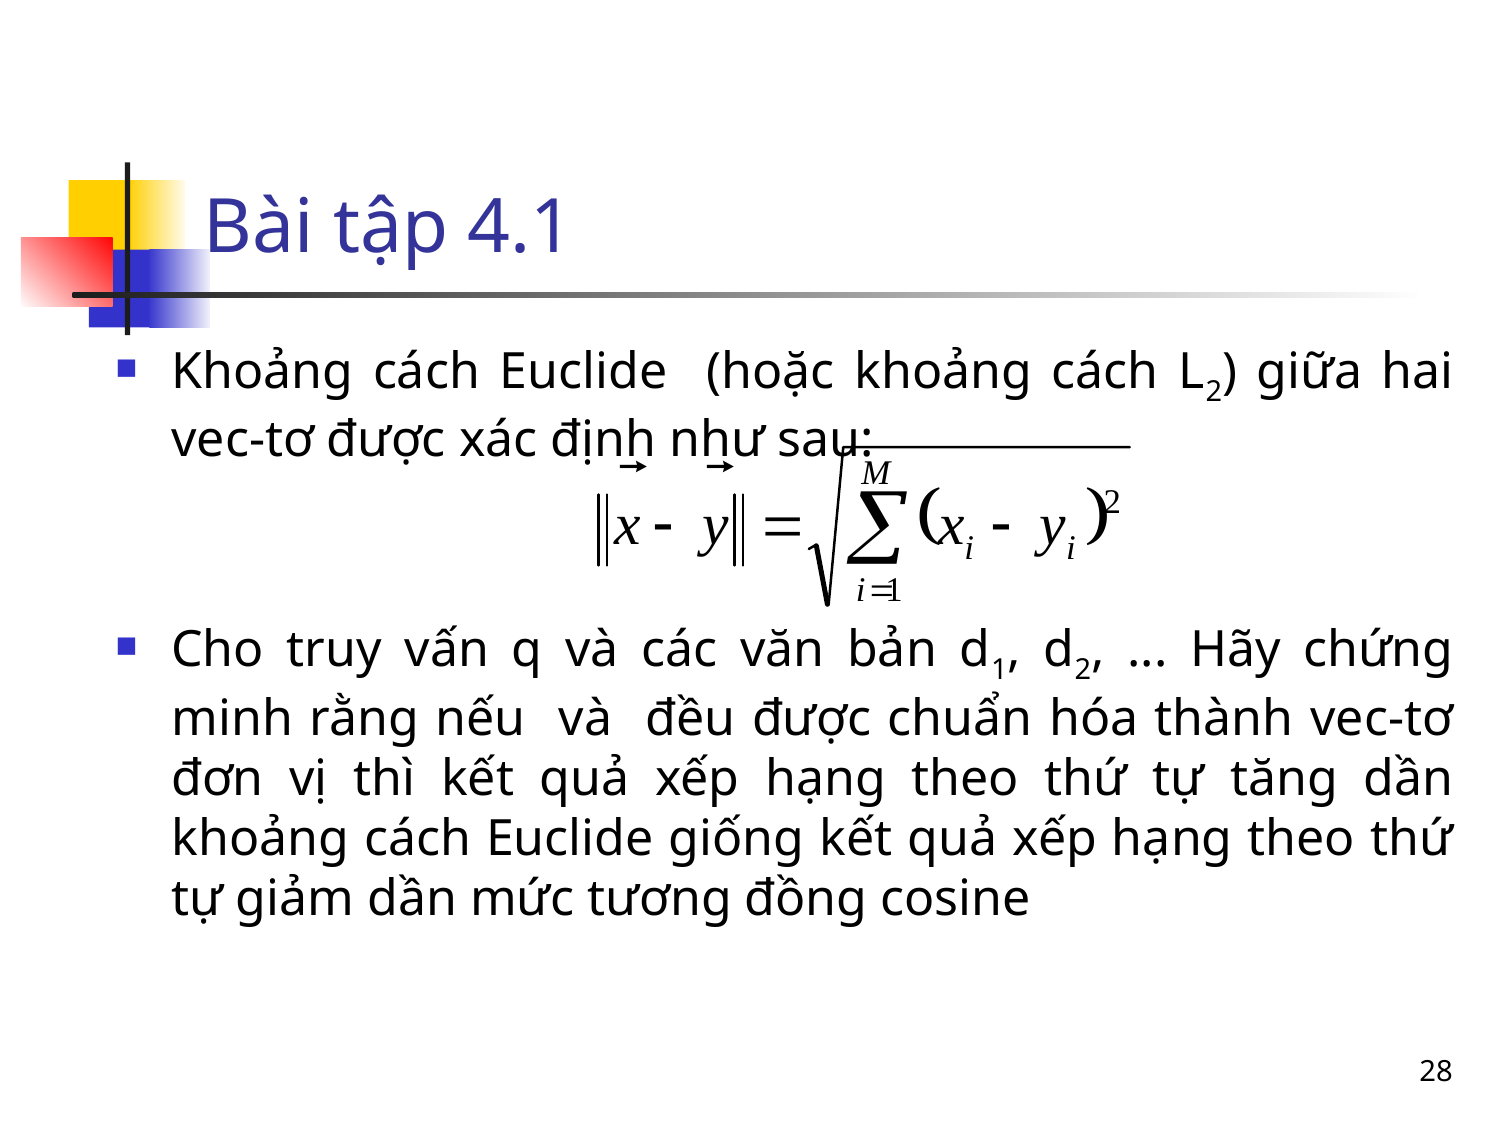

# Bài tập 4.1
Khoảng cách Euclide (hoặc khoảng cách L2) giữa hai vec-tơ được xác định như sau:
Cho truy vấn q và các văn bản d1, d2, ... Hãy chứng minh rằng nếu và đều được chuẩn hóa thành vec-tơ đơn vị thì kết quả xếp hạng theo thứ tự tăng dần khoảng cách Euclide giống kết quả xếp hạng theo thứ tự giảm dần mức tương đồng cosine